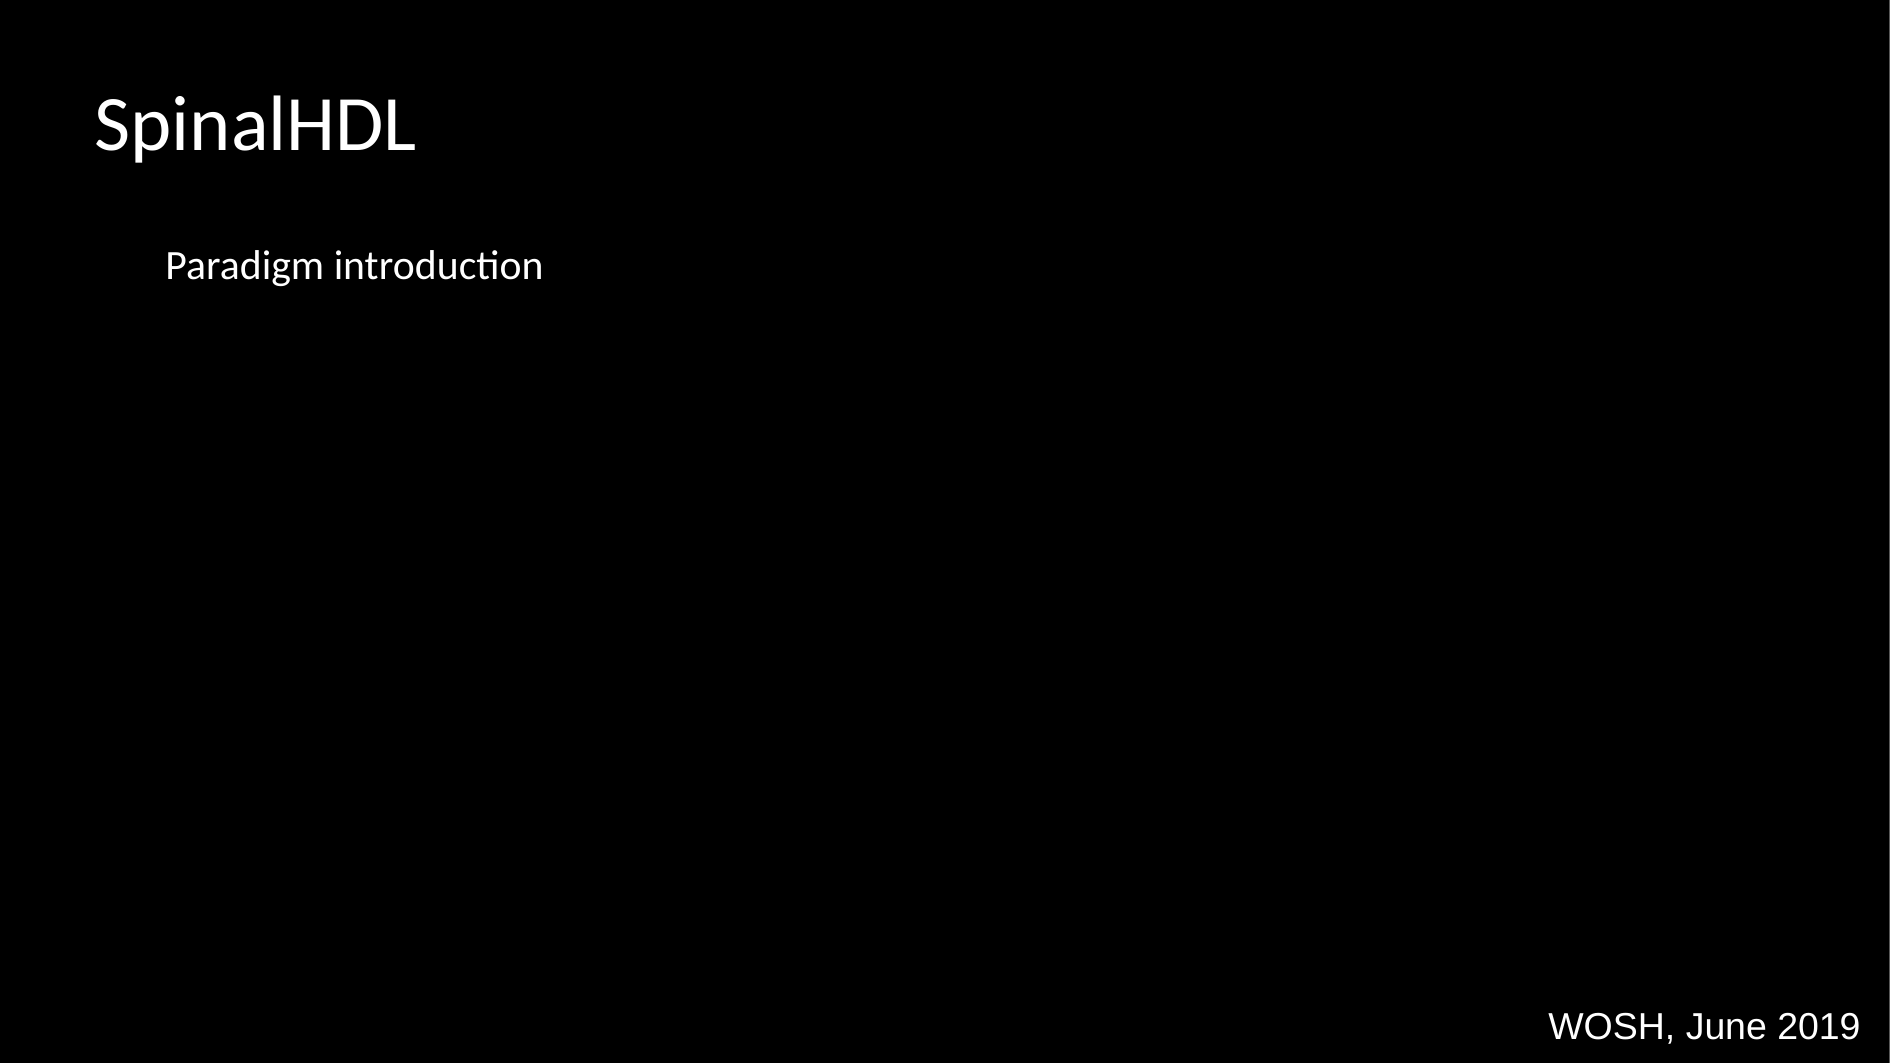

# SpinalHDL
Paradigm introduction
WOSH, June 2019